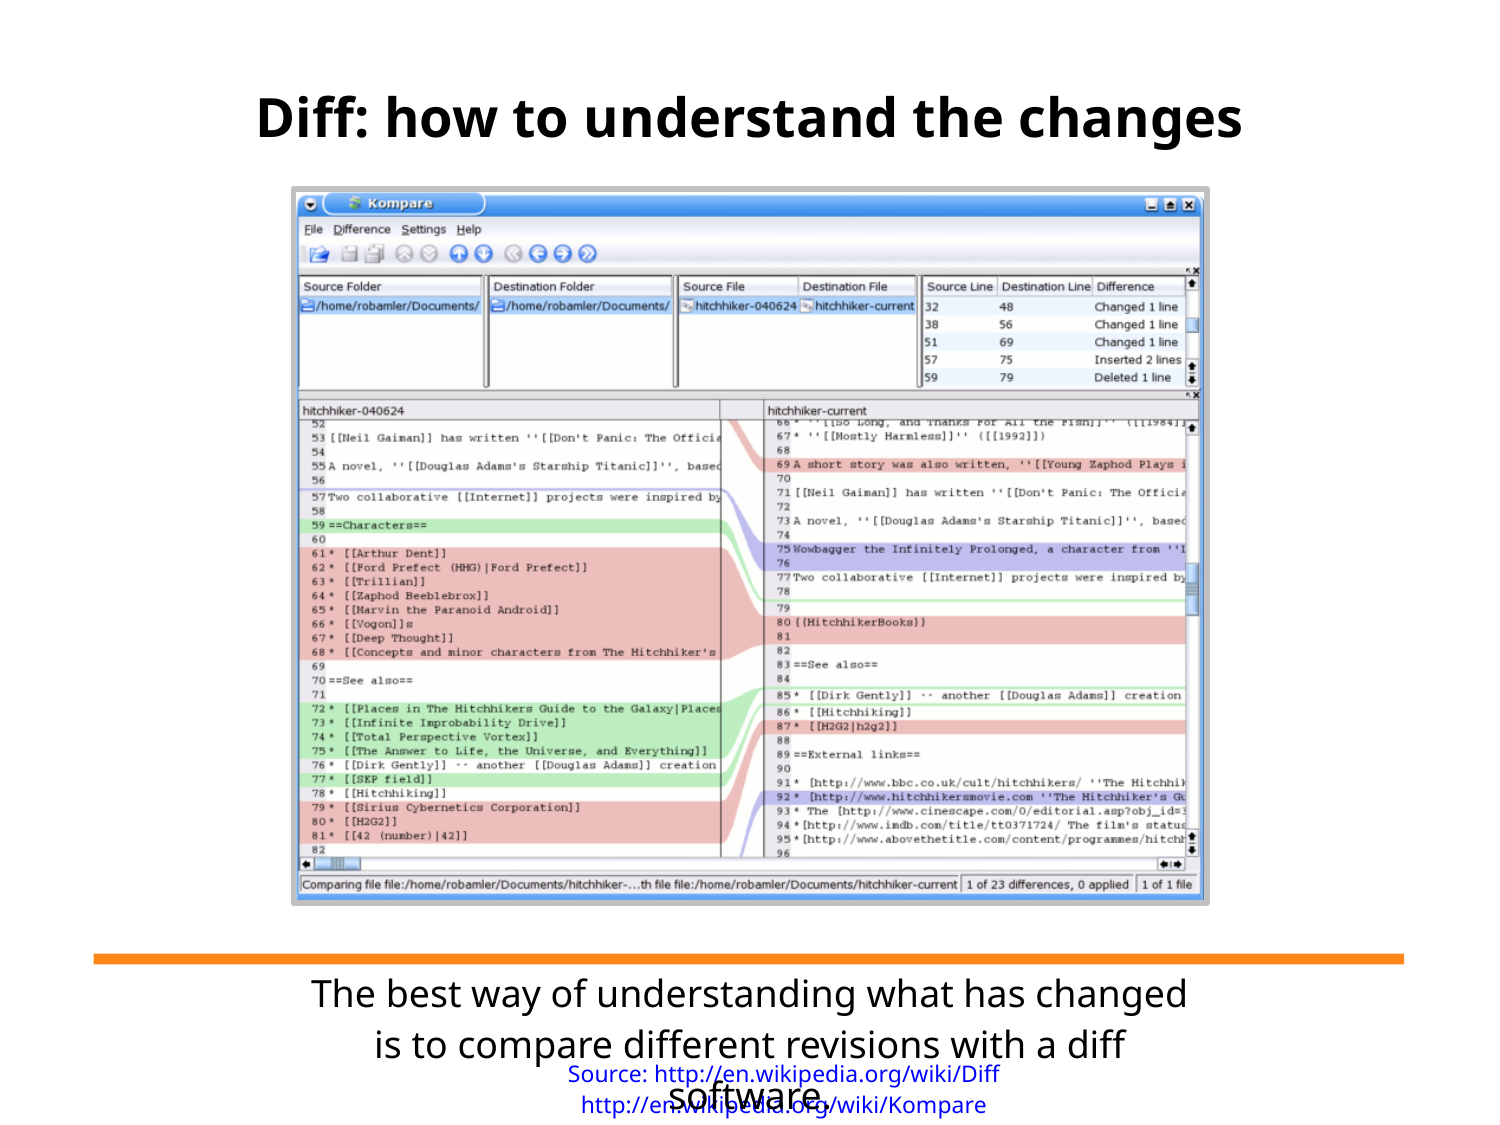

# Diff: how to understand the changes
The best way of understanding what has changed is to compare different revisions with a diff software.
Source: http://en.wikipedia.org/wiki/Diff
http://en.wikipedia.org/wiki/Kompare